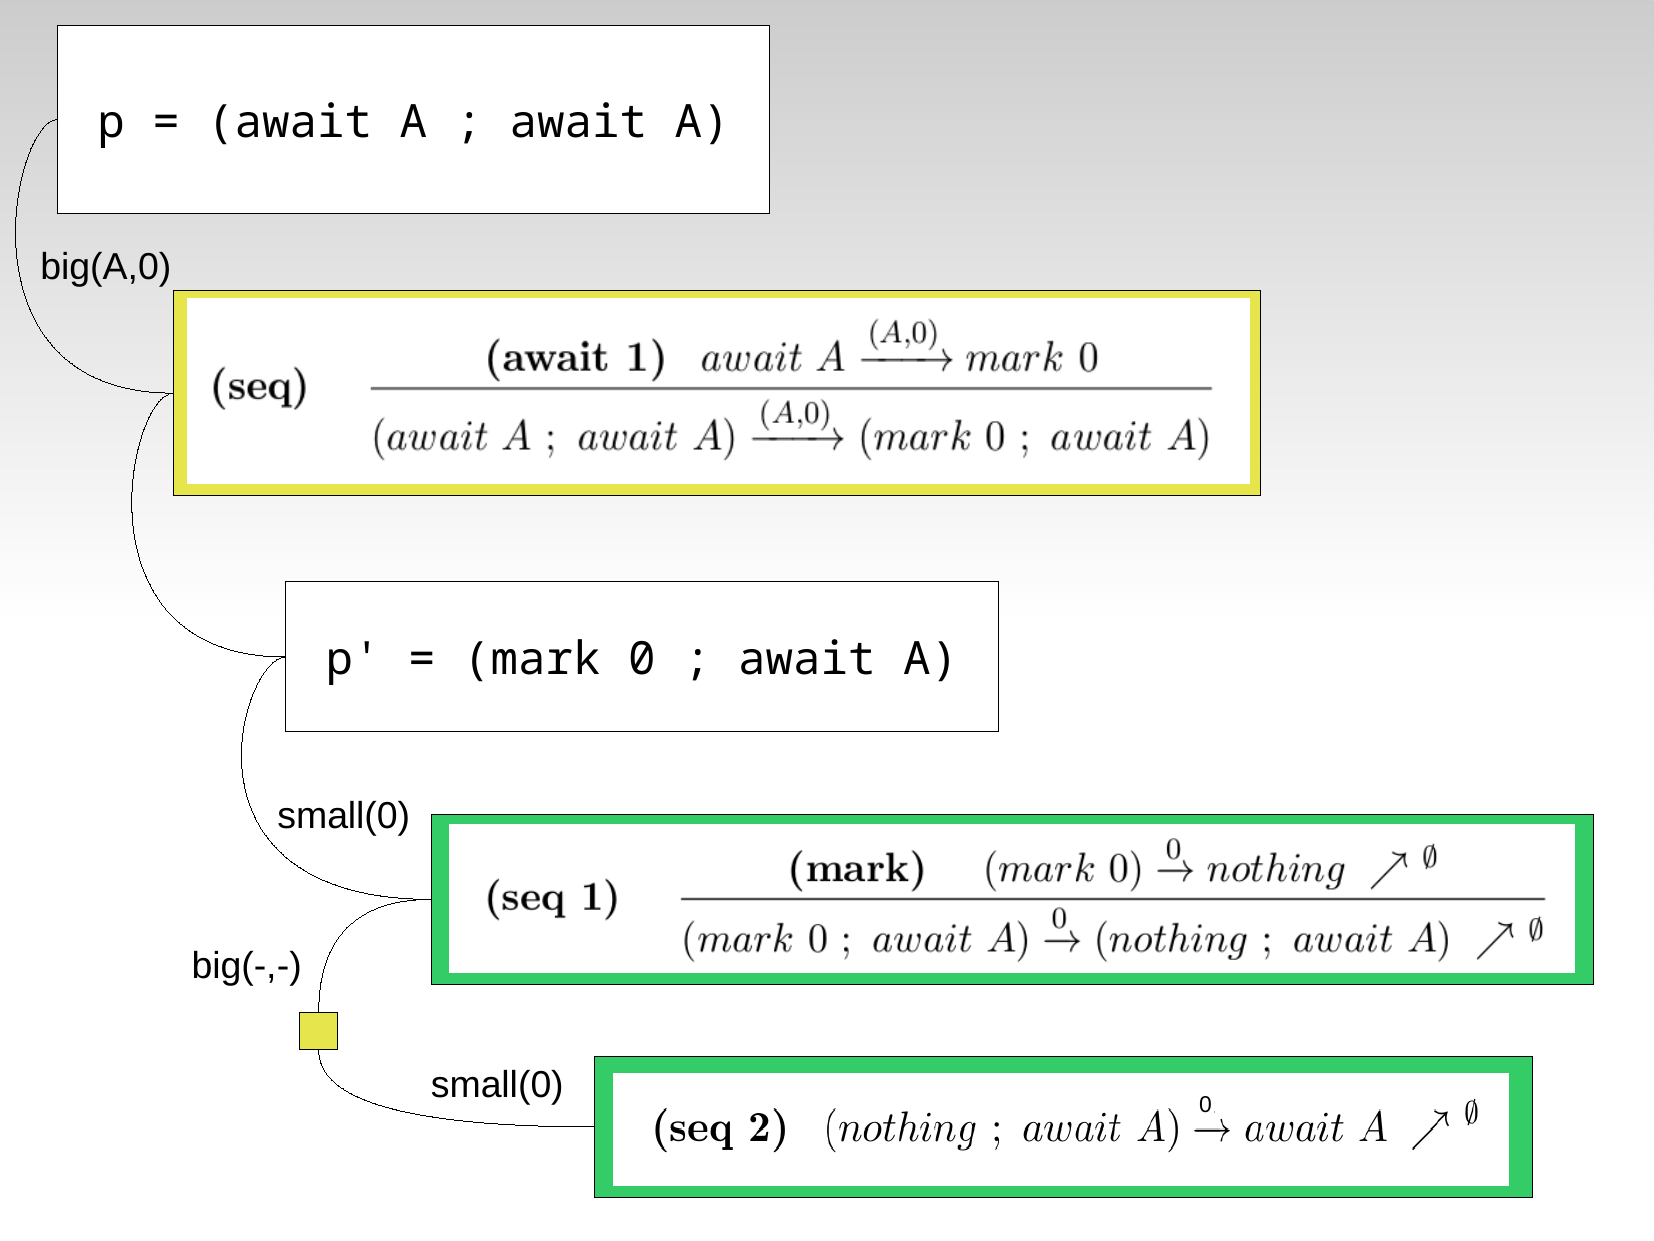

p = (await A ; await A)
big(A,0)
p' = (mark 0 ; await A)
small(0)
big(-,-)
small(0)
0